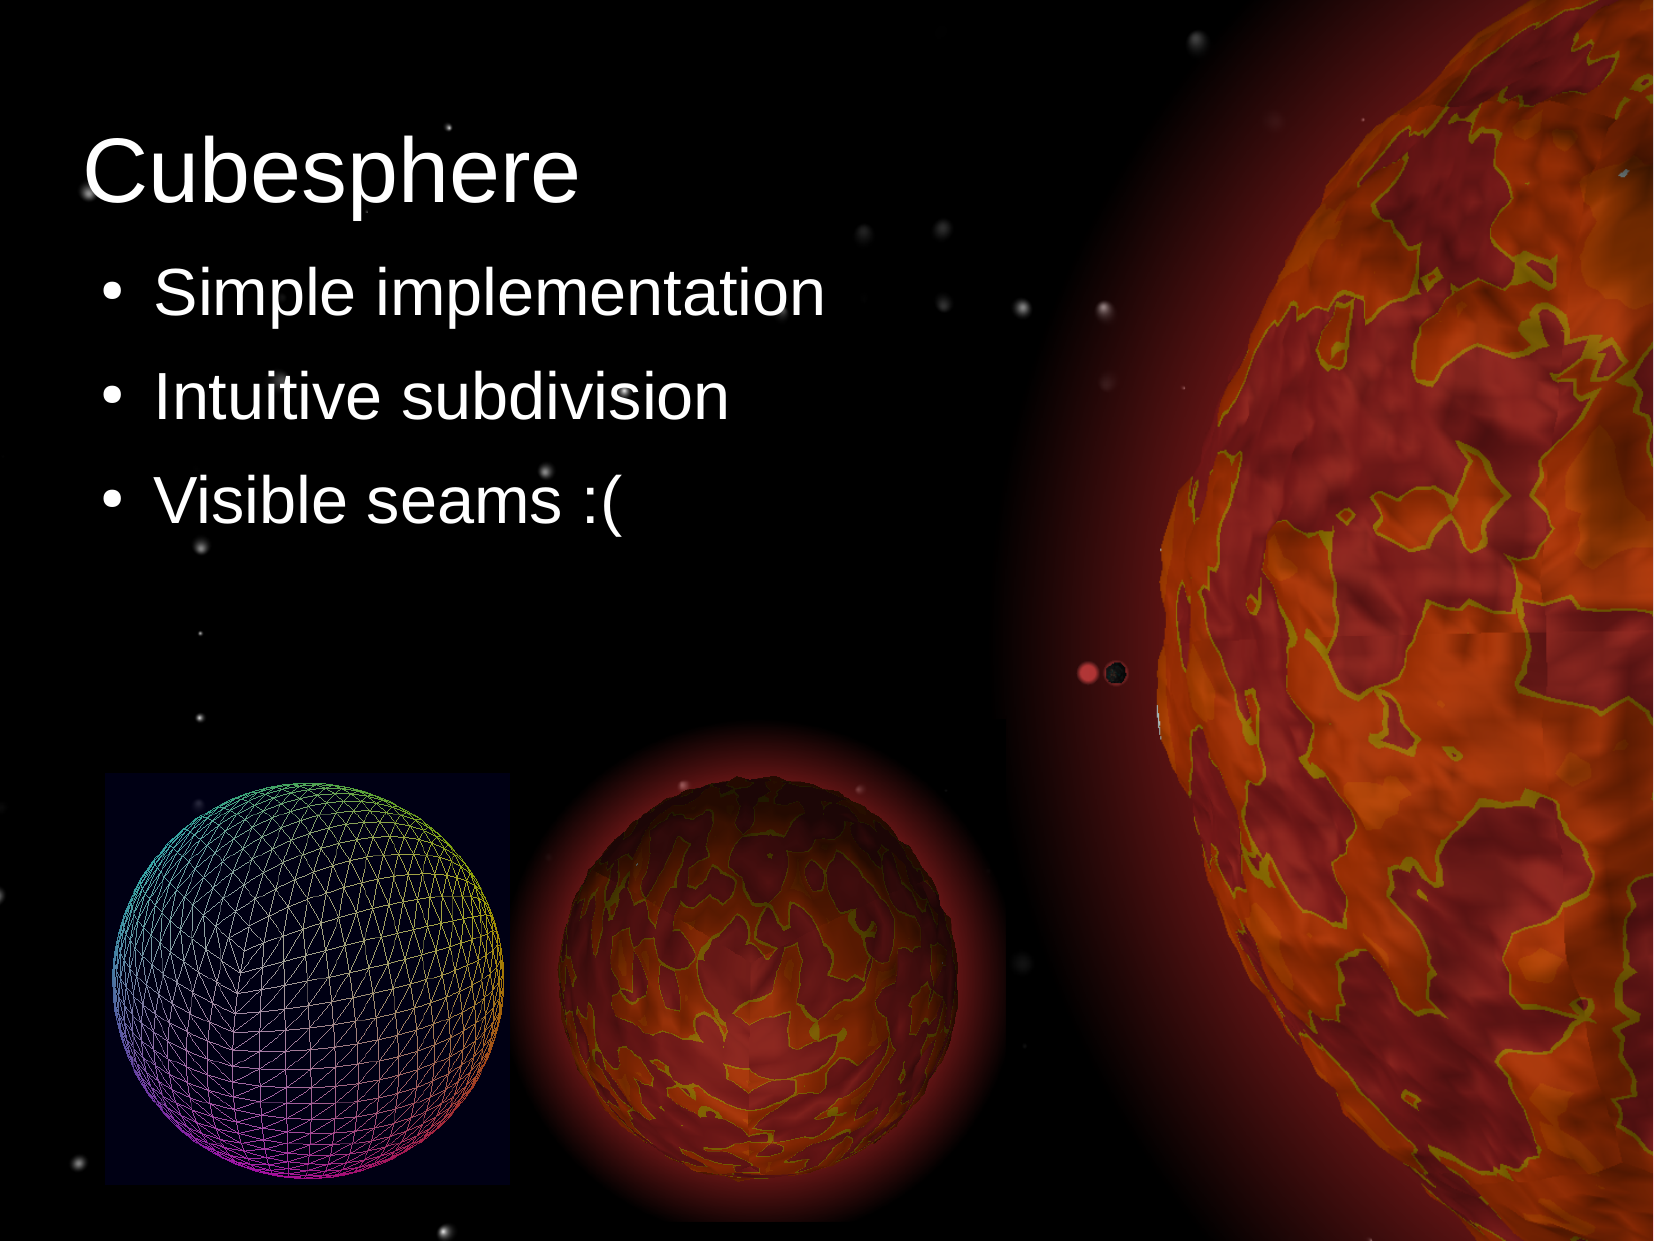

# Cubesphere
Simple implementation
Intuitive subdivision
Visible seams :(